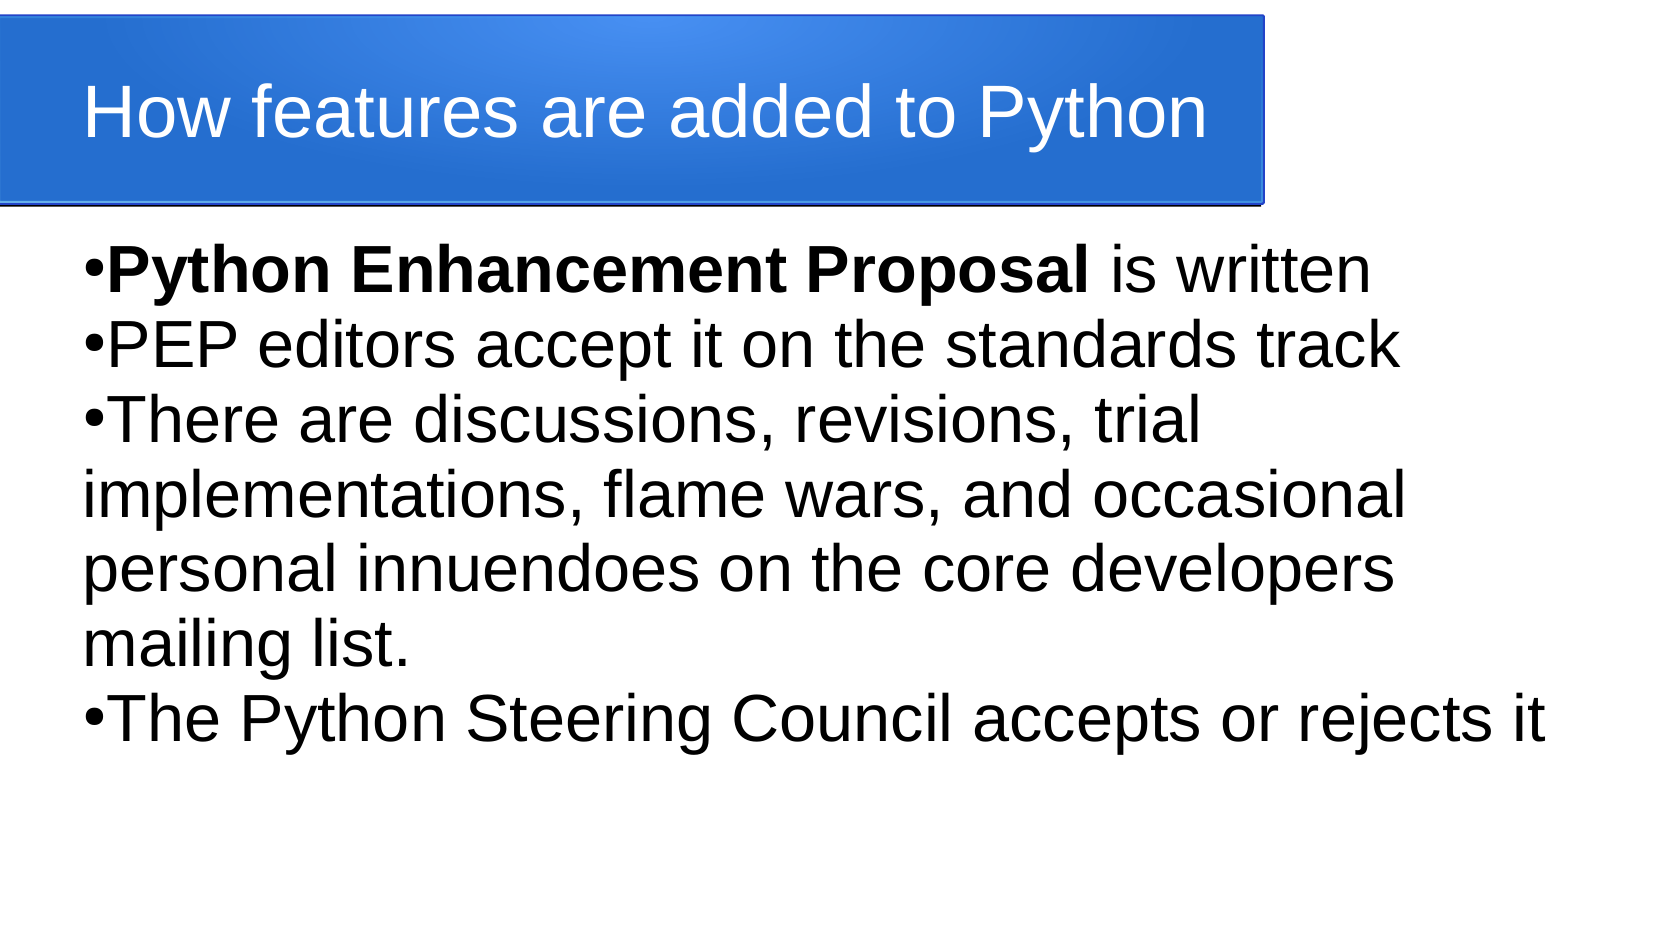

# How features are added to Python
Python Enhancement Proposal is written
PEP editors accept it on the standards track
There are discussions, revisions, trial implementations, flame wars, and occasional personal innuendoes on the core developers mailing list.
The Python Steering Council accepts or rejects it